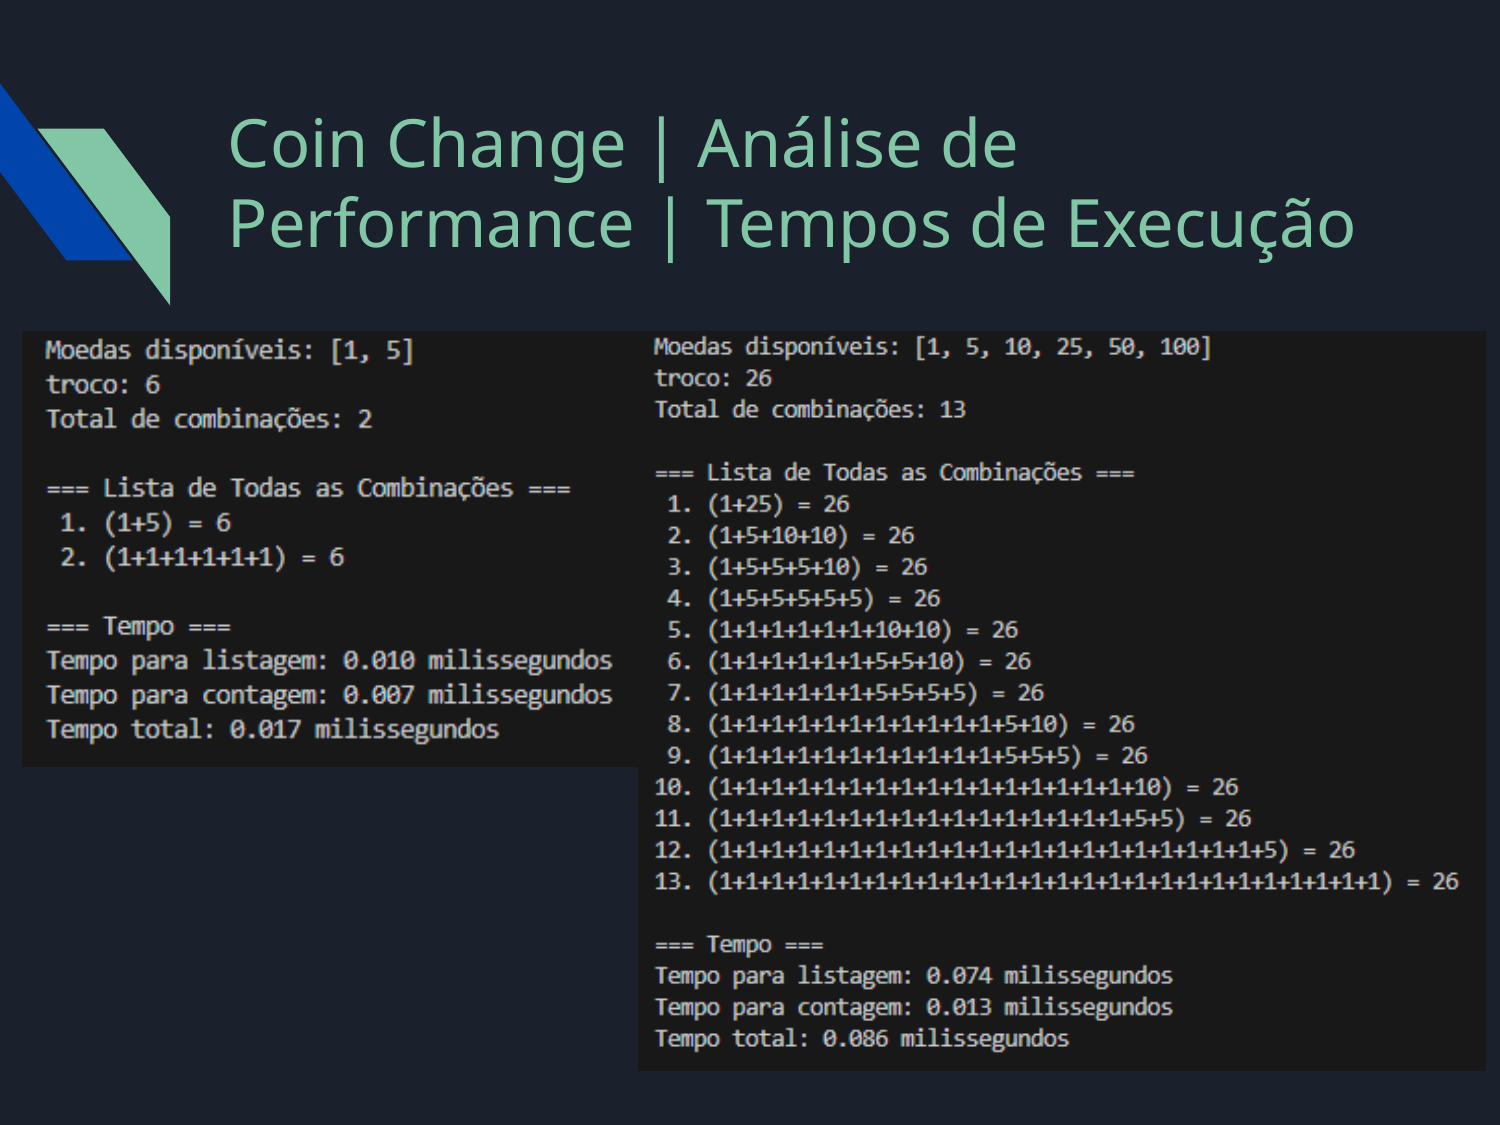

# Coin Change | Análise de Performance | Tempos de Execução